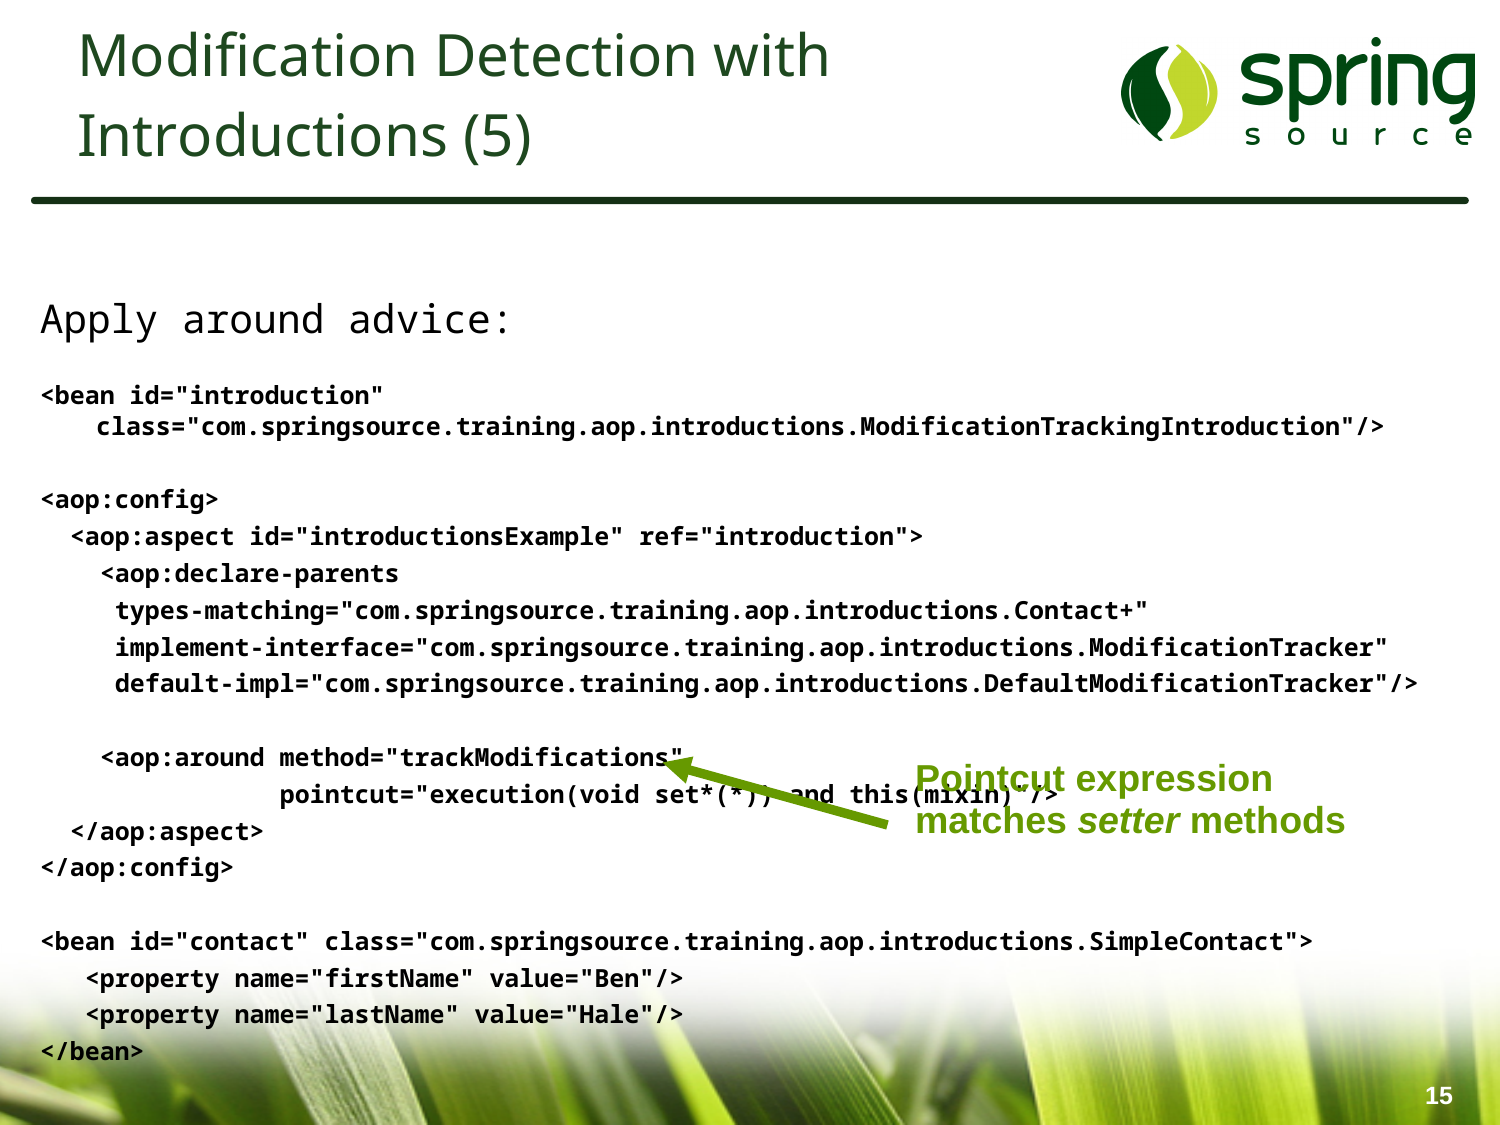

# Modification Detection with Introductions (5)
Apply around advice:
<bean id="introduction" class="com.springsource.training.aop.introductions.ModificationTrackingIntroduction"/>
<aop:config>
 <aop:aspect id="introductionsExample" ref="introduction">
 <aop:declare-parents
 types-matching="com.springsource.training.aop.introductions.Contact+"
 implement-interface="com.springsource.training.aop.introductions.ModificationTracker"
 default-impl="com.springsource.training.aop.introductions.DefaultModificationTracker"/>
 <aop:around method="trackModifications"
 pointcut="execution(void set*(*)) and this(mixin)"/>
 </aop:aspect>
</aop:config>
<bean id="contact" class="com.springsource.training.aop.introductions.SimpleContact">
 <property name="firstName" value="Ben"/>
 <property name="lastName" value="Hale"/>
</bean>
Pointcut expression
matches setter methods